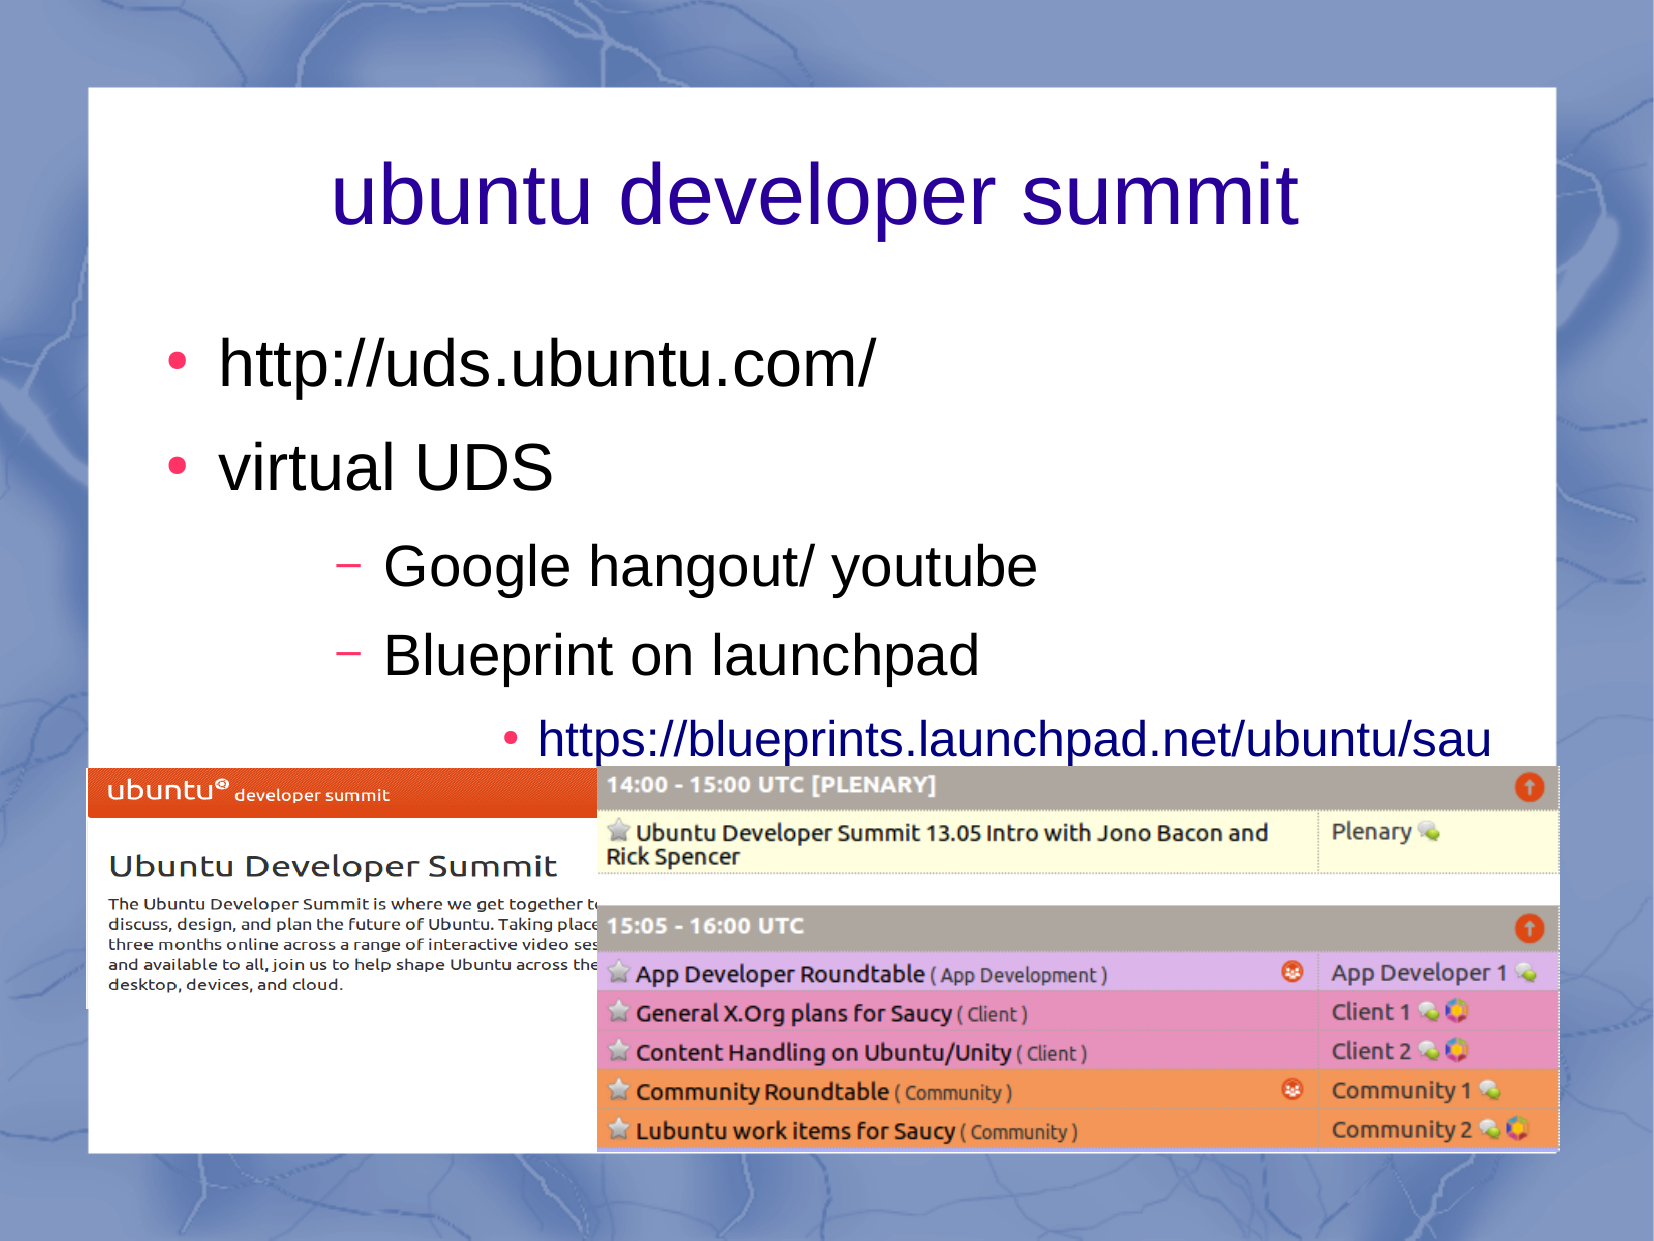

# ubuntu developer summit
http://uds.ubuntu.com/
virtual UDS
Google hangout/ youtube
Blueprint on launchpad
https://blueprints.launchpad.net/ubuntu/saucy/+specs